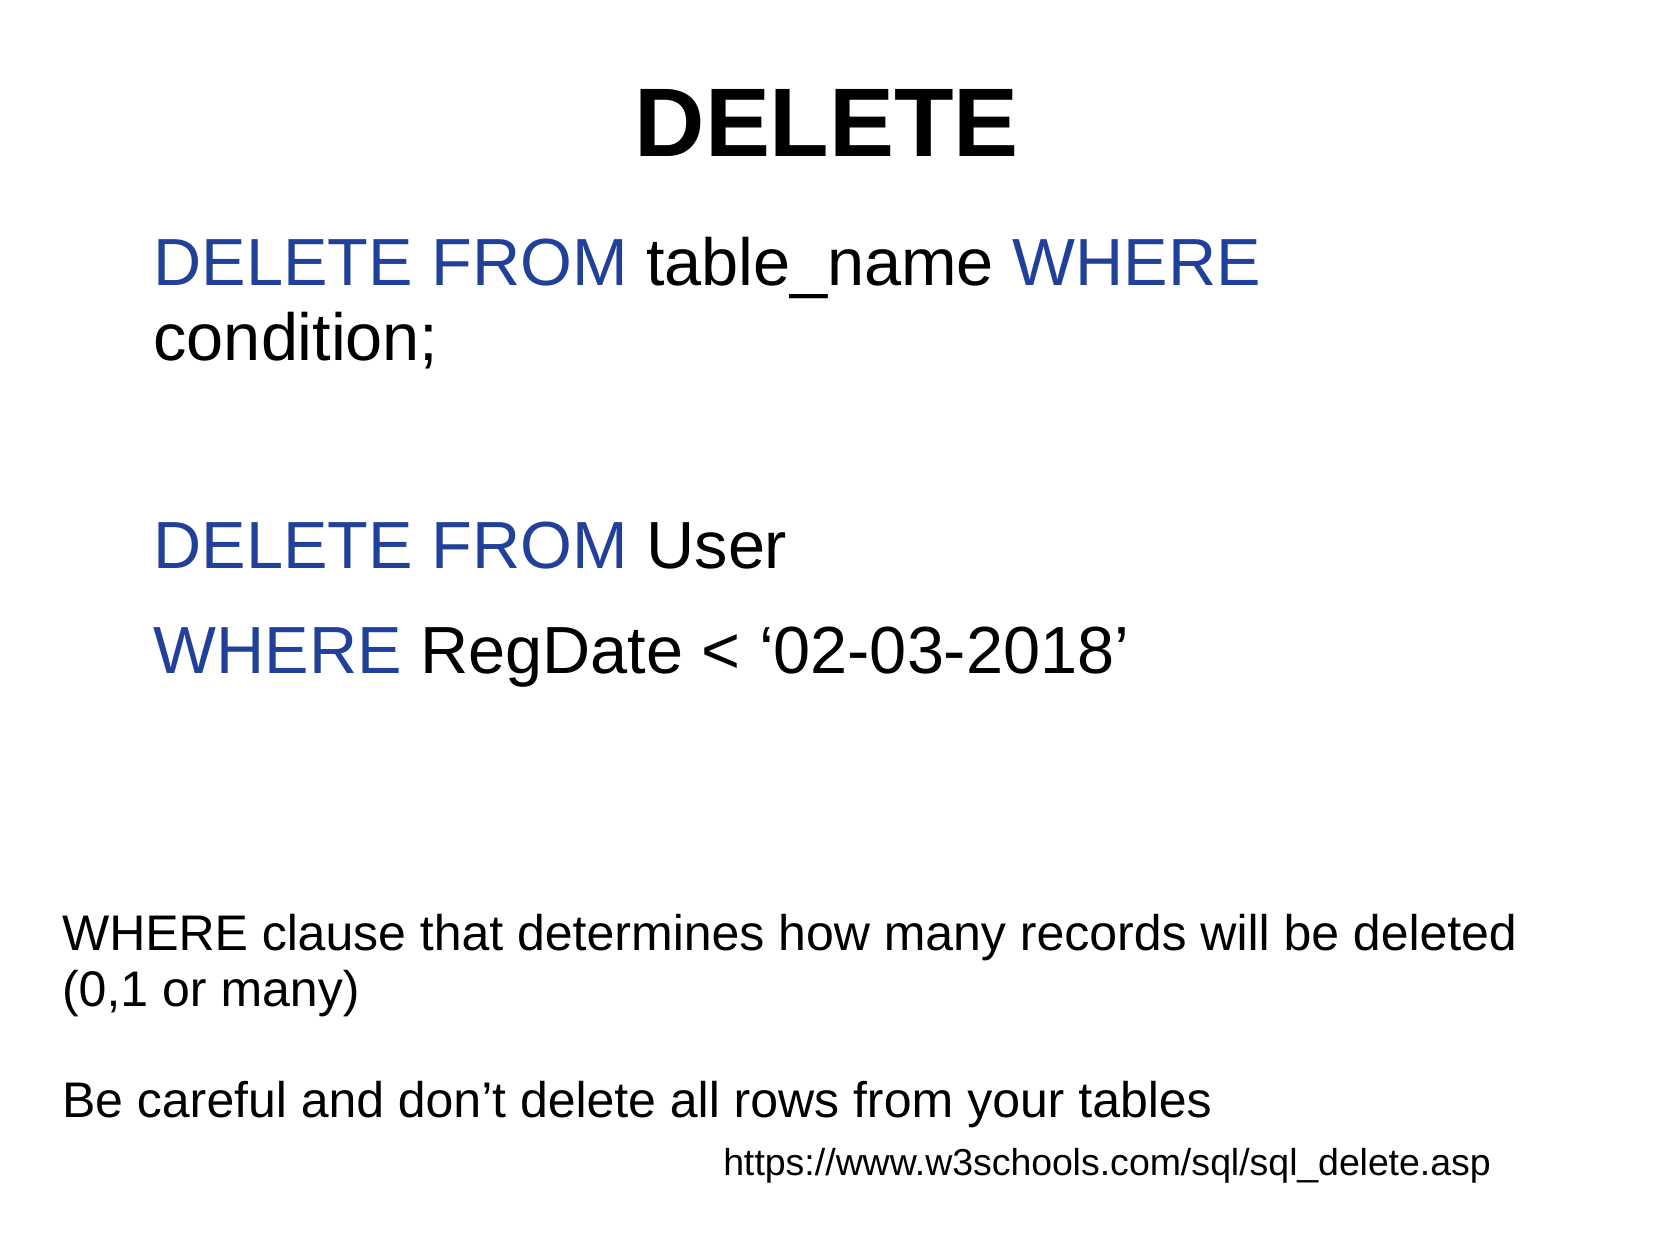

# DELETE
DELETE FROM table_name WHERE condition;
DELETE FROM User
WHERE RegDate < ‘02-03-2018’
WHERE clause that determines how many records will be deleted (0,1 or many)
Be careful and don’t delete all rows from your tables
https://www.w3schools.com/sql/sql_delete.asp